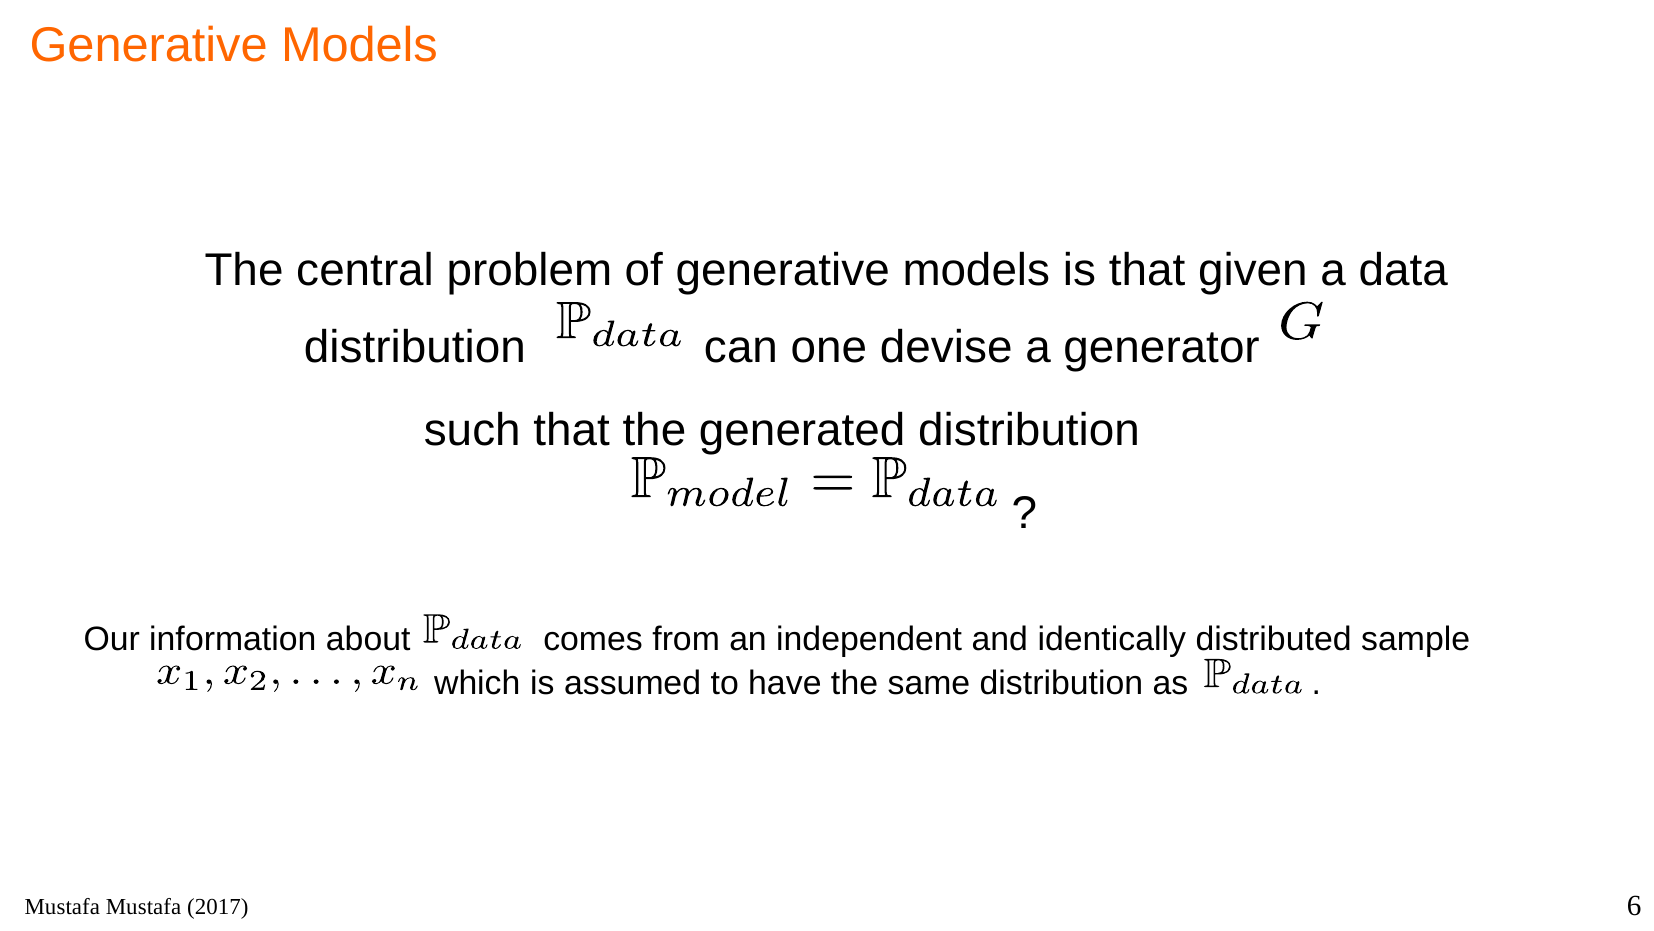

# Generative Models
The central problem of generative models is that given a data distribution can one devise a generator
such that the generated distribution
 ?
Our information about comes from an independent and identically distributed sample which is assumed to have the same distribution as .
6
Mustafa Mustafa (2017)